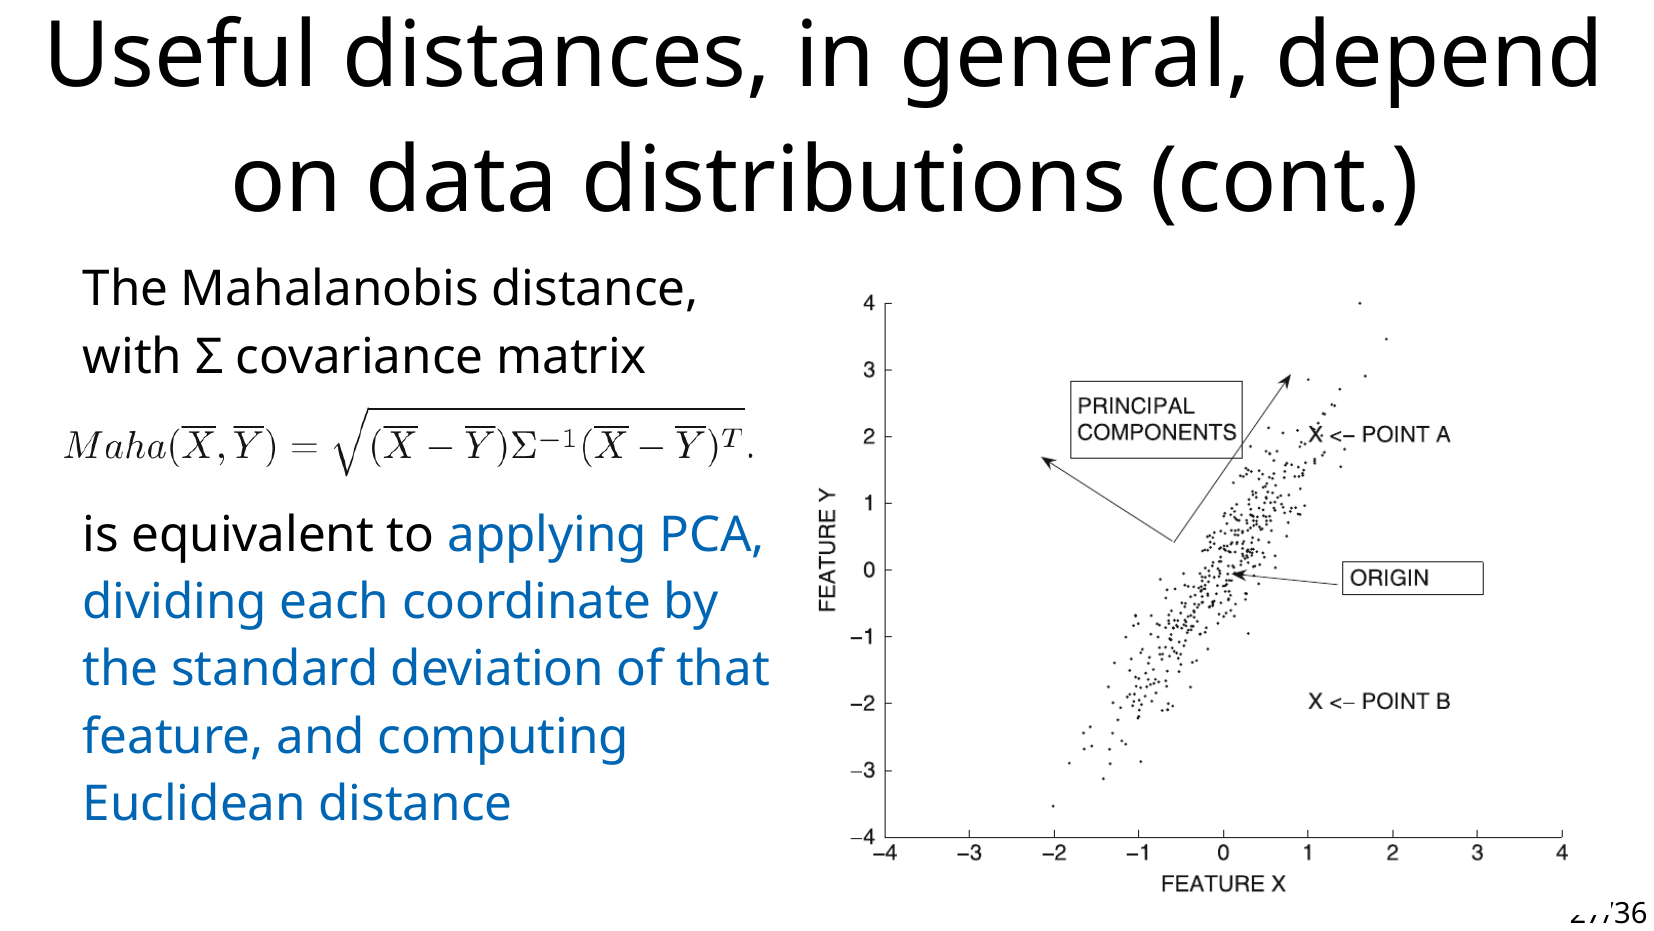

# Useful distances, in general, depend on data distributions (cont.)
The Mahalanobis distance, with Σ covariance matrix
is equivalent to applying PCA, dividing each coordinate by the standard deviation of that feature, and computing Euclidean distance
27